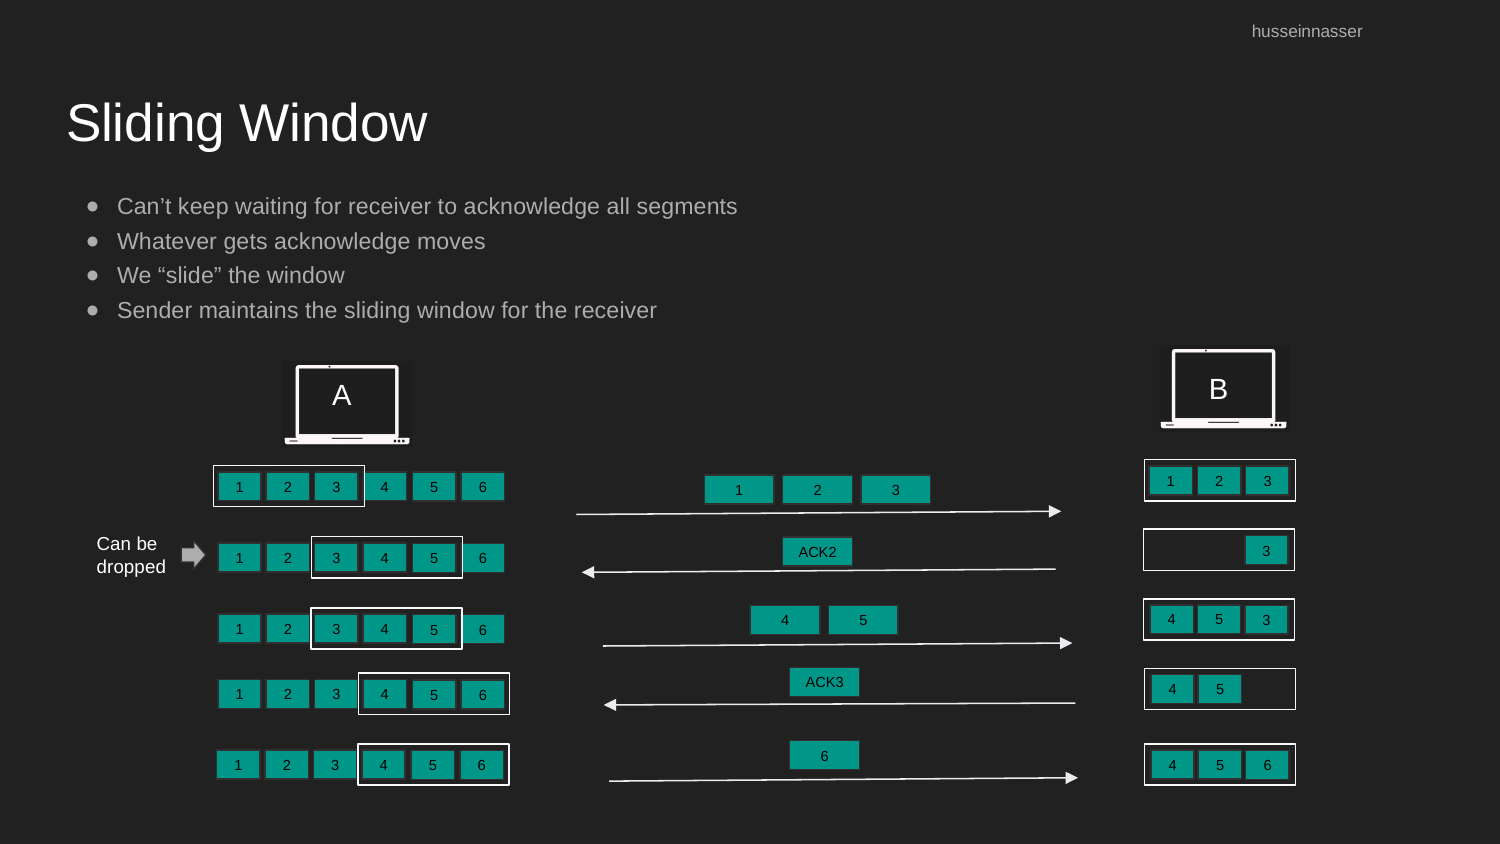

husseinnasser
# Sliding Window
Can’t keep waiting for receiver to acknowledge all segments
Whatever gets acknowledge moves
We “slide” the window
Sender maintains the sliding window for the receiver
B
A
1
2
3
1
2
3
4
5
6
1
2
3
Can be dropped
3
ACK2
1
2
3
4
5
6
4
5
3
4
5
1
2
3
4
5
6
ACK3
4
5
1
2
3
4
5
6
6
4
5
1
2
3
4
6
5
6